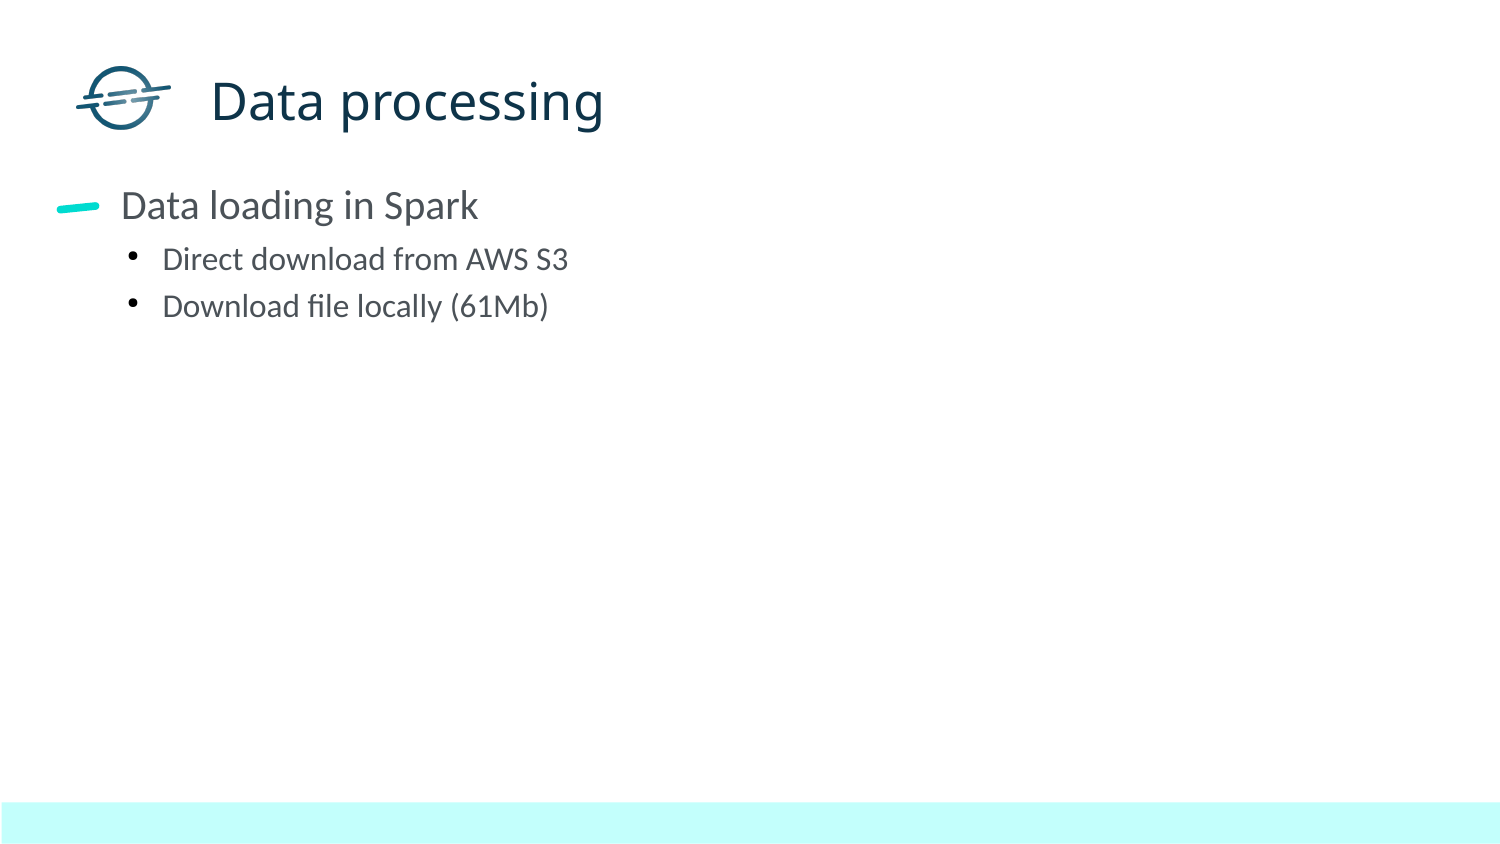

# Data processing
Data loading in Spark
Direct download from AWS S3
Download file locally (61Mb)